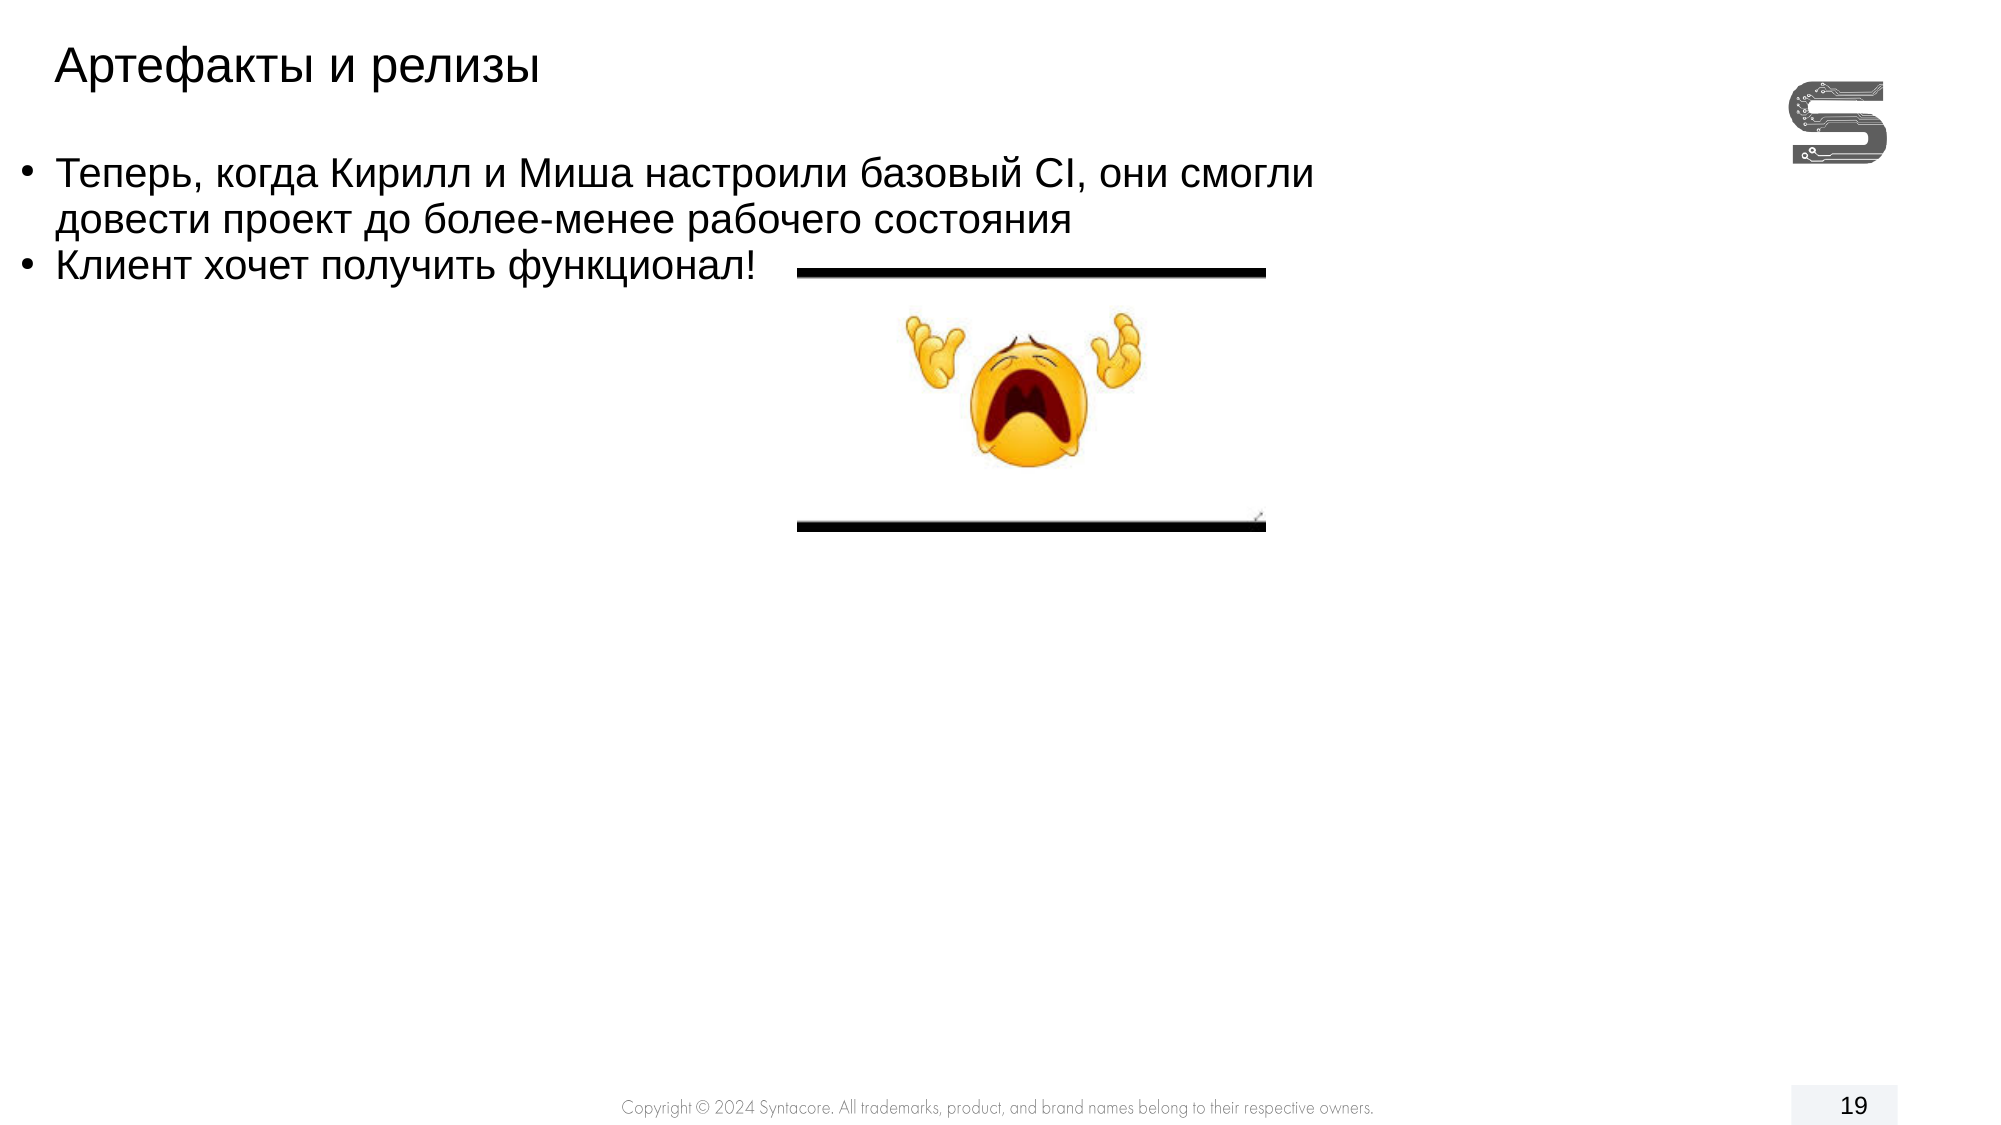

Артефакты и релизы
Теперь, когда Кирилл и Миша настроили базовый CI, они смогли довести проект до более-менее рабочего состояния
Клиент хочет получить функционал!